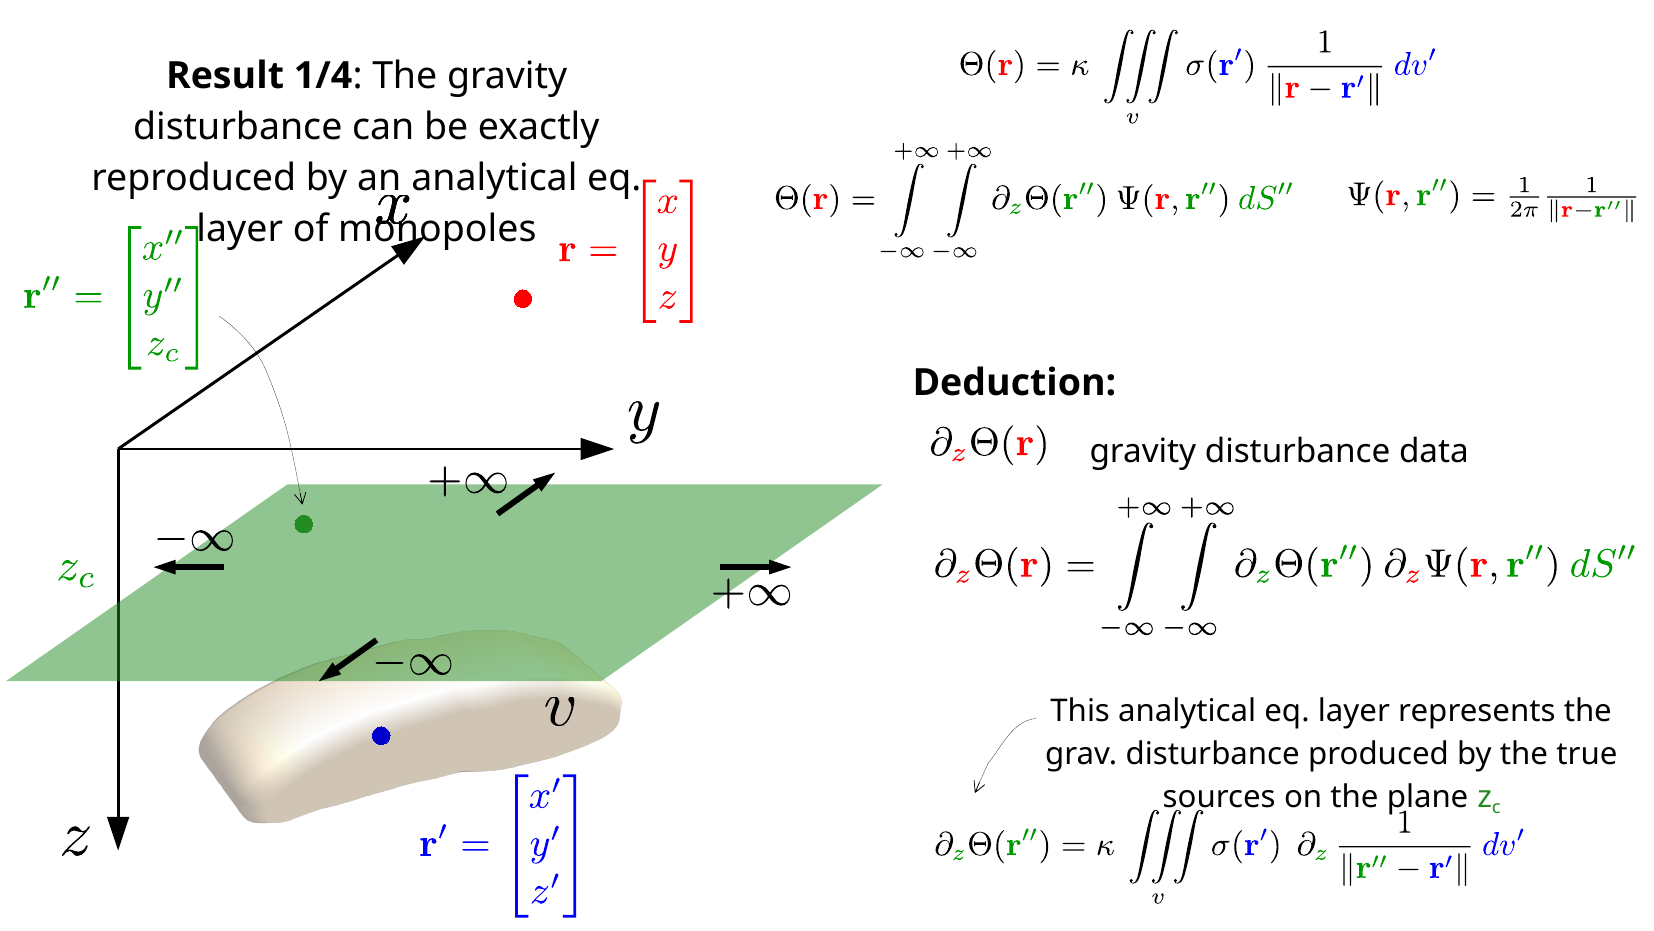

Result 1/4: The gravity disturbance can be exactly reproduced by an analytical eq. layer of monopoles
Deduction:
gravity disturbance data
This analytical eq. layer represents the grav. disturbance produced by the true sources on the plane zc